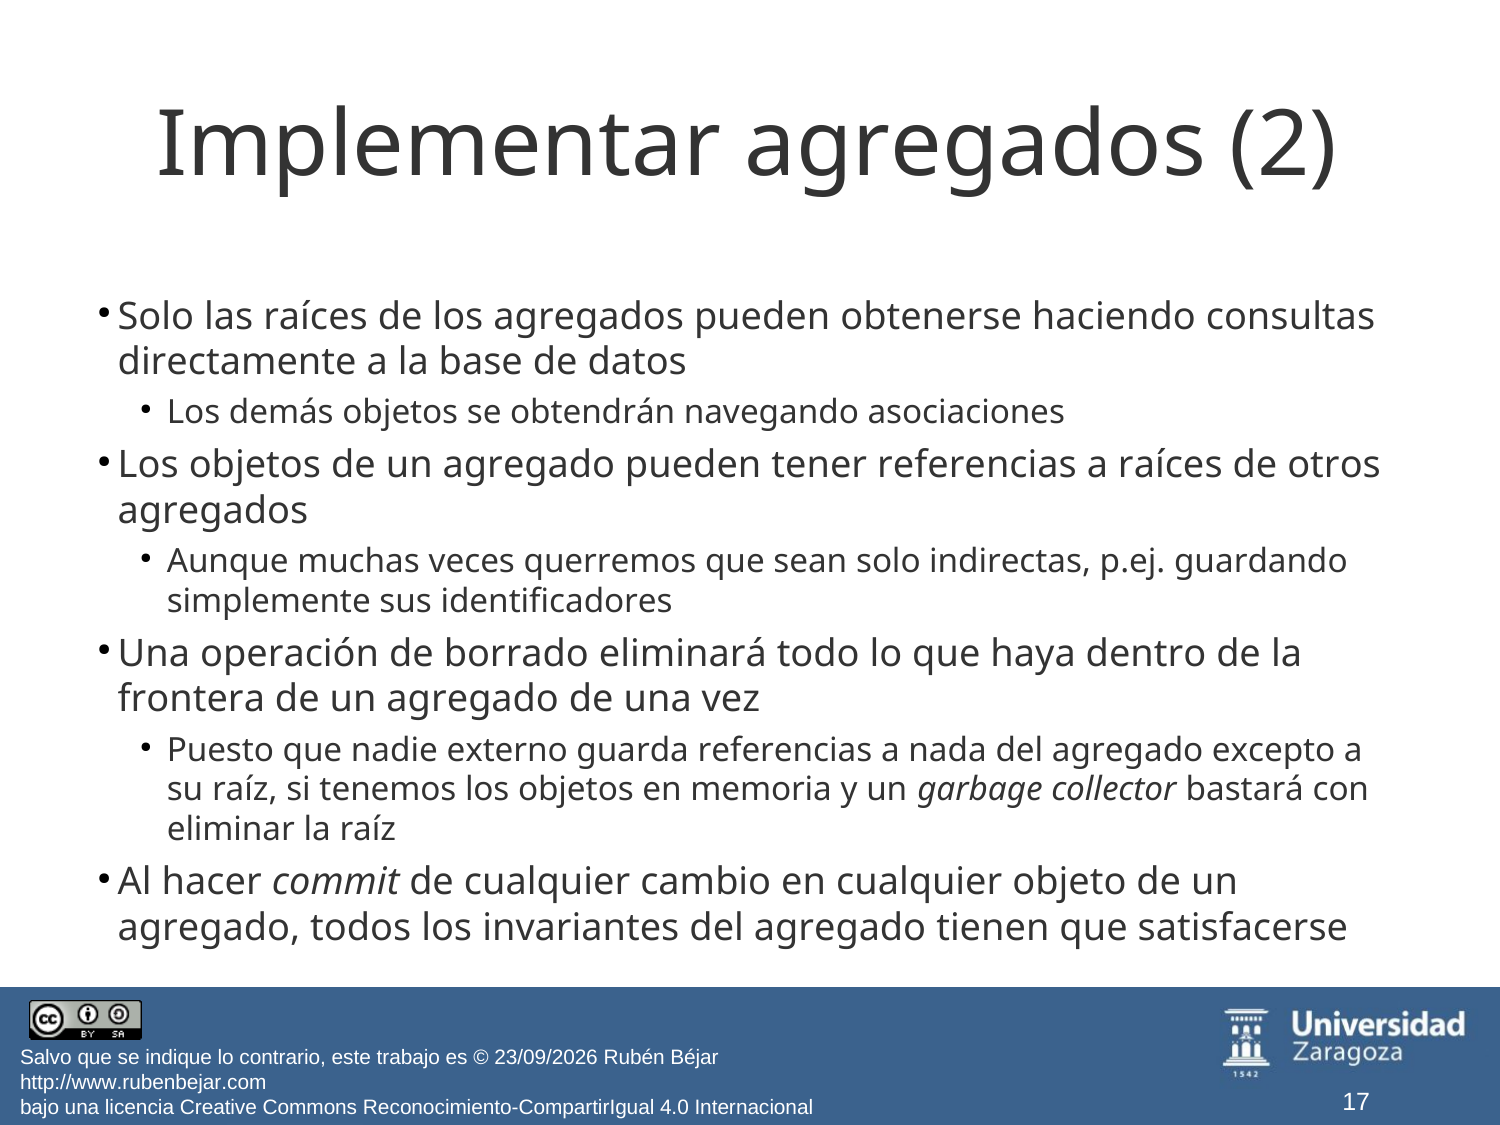

# Implementar agregados (2)
Solo las raíces de los agregados pueden obtenerse haciendo consultas directamente a la base de datos
Los demás objetos se obtendrán navegando asociaciones
Los objetos de un agregado pueden tener referencias a raíces de otros agregados
Aunque muchas veces querremos que sean solo indirectas, p.ej. guardando simplemente sus identificadores
Una operación de borrado eliminará todo lo que haya dentro de la frontera de un agregado de una vez
Puesto que nadie externo guarda referencias a nada del agregado excepto a su raíz, si tenemos los objetos en memoria y un garbage collector bastará con eliminar la raíz
Al hacer commit de cualquier cambio en cualquier objeto de un agregado, todos los invariantes del agregado tienen que satisfacerse